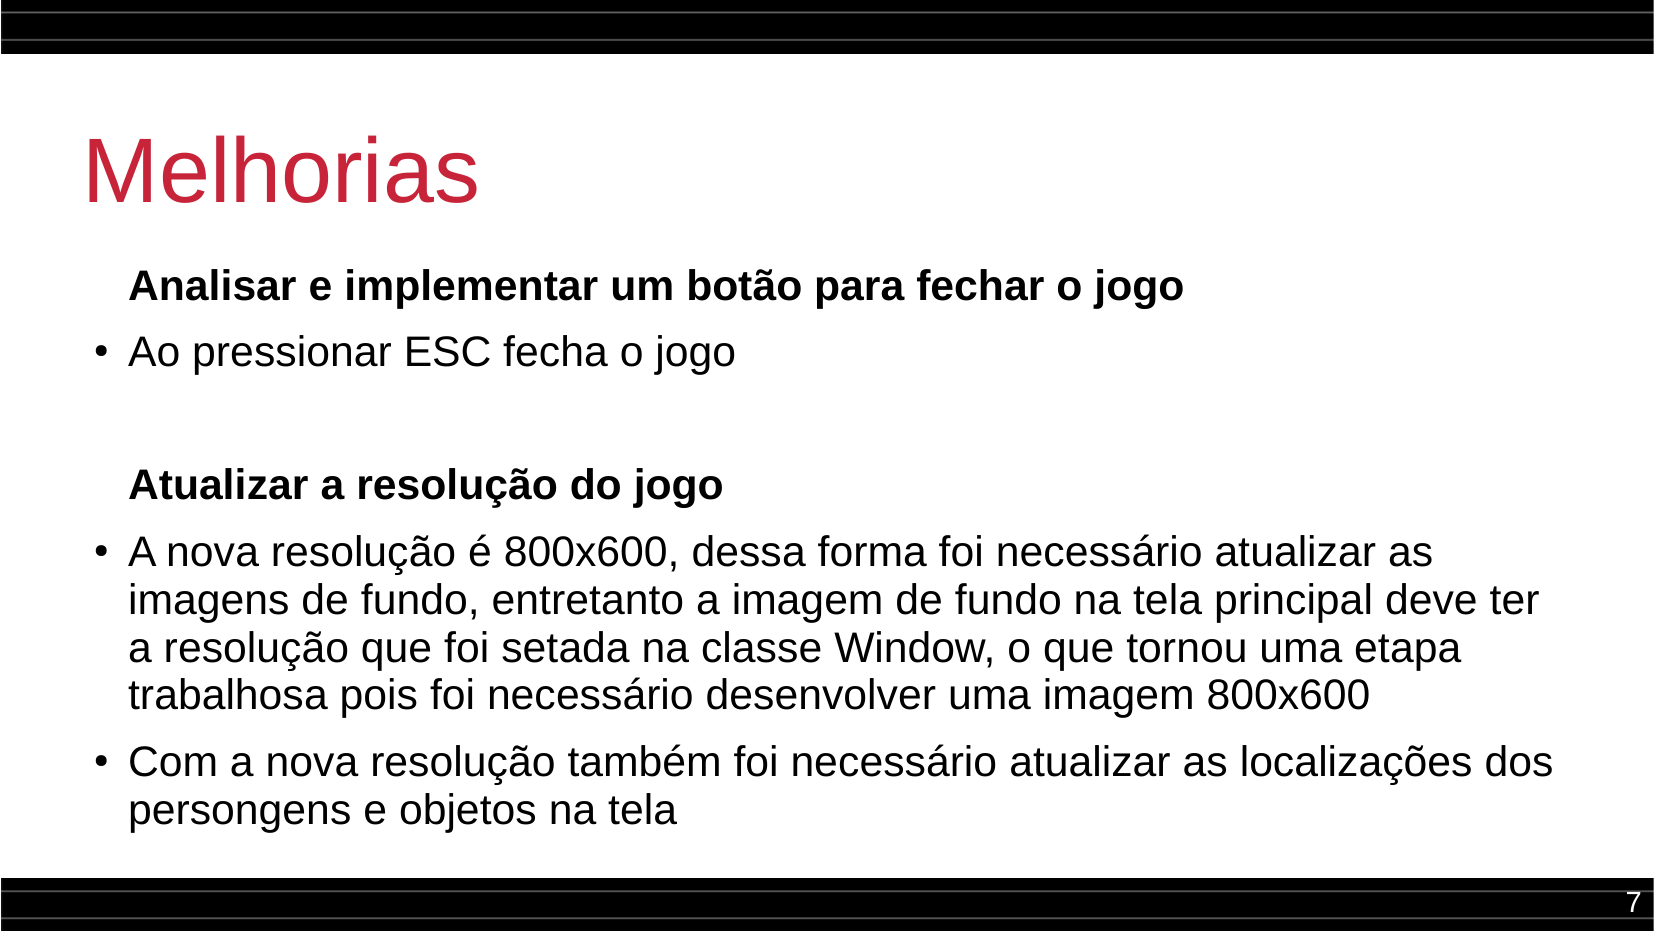

# Melhorias
Analisar e implementar um botão para fechar o jogo
Ao pressionar ESC fecha o jogo
Atualizar a resolução do jogo
A nova resolução é 800x600, dessa forma foi necessário atualizar as imagens de fundo, entretanto a imagem de fundo na tela principal deve ter a resolução que foi setada na classe Window, o que tornou uma etapa trabalhosa pois foi necessário desenvolver uma imagem 800x600
Com a nova resolução também foi necessário atualizar as localizações dos persongens e objetos na tela